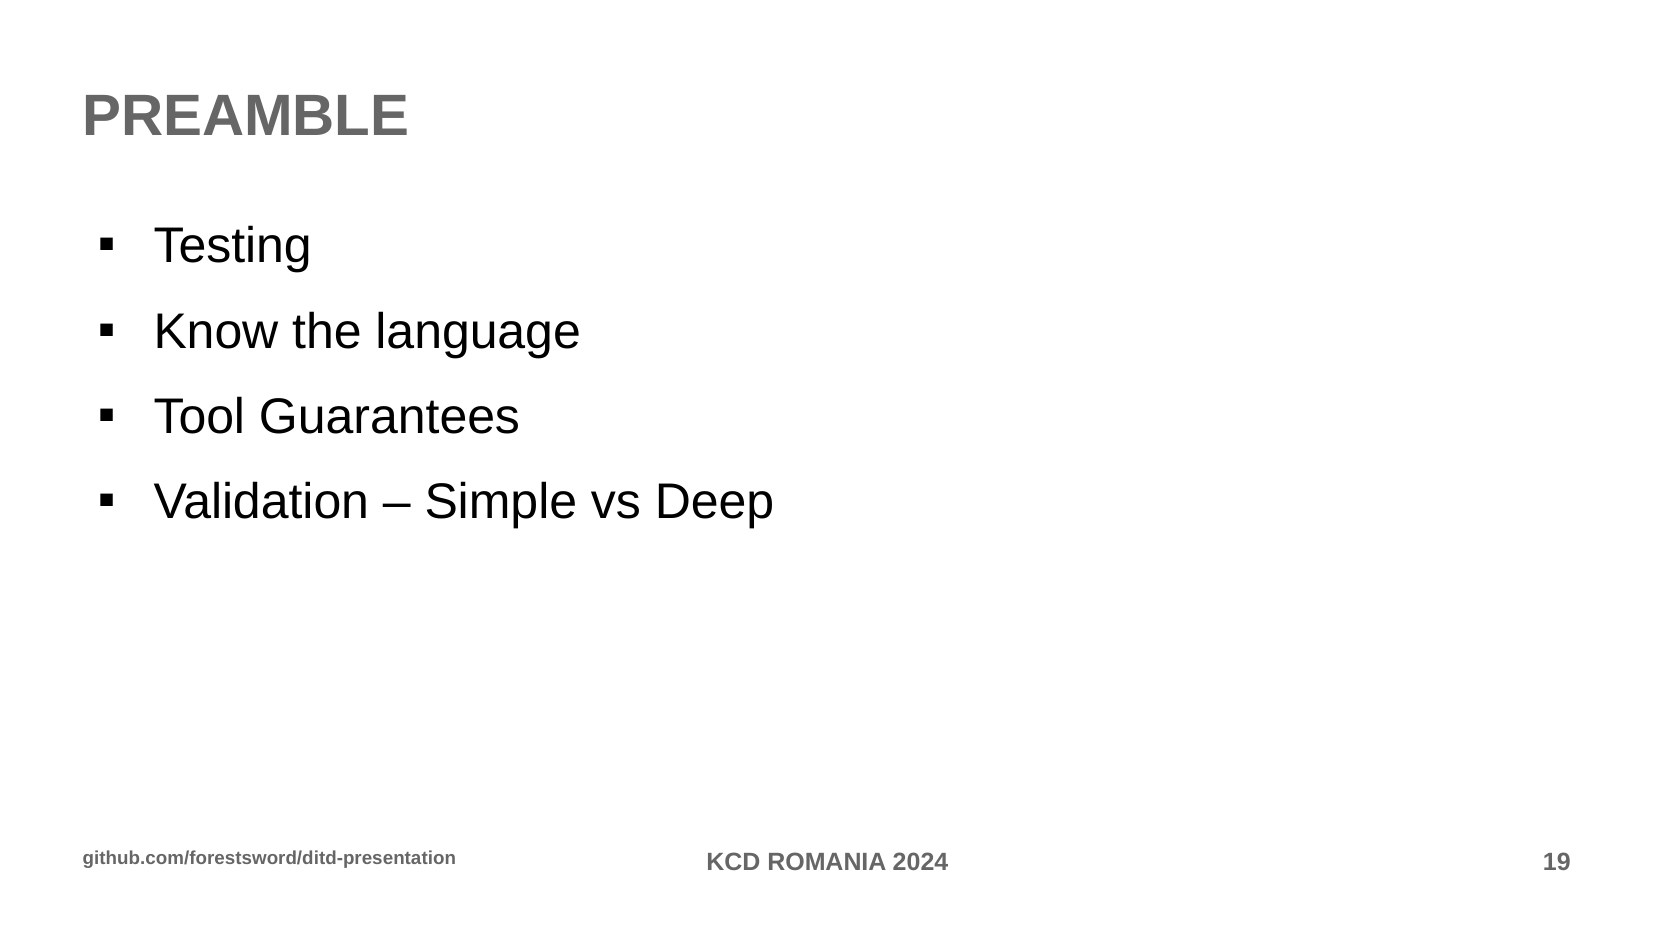

# PREAMBLE
Testing
Know the language
Tool Guarantees
Validation – Simple vs Deep
github.com/forestsword/ditd-presentation
KCD ROMANIA 2024
19